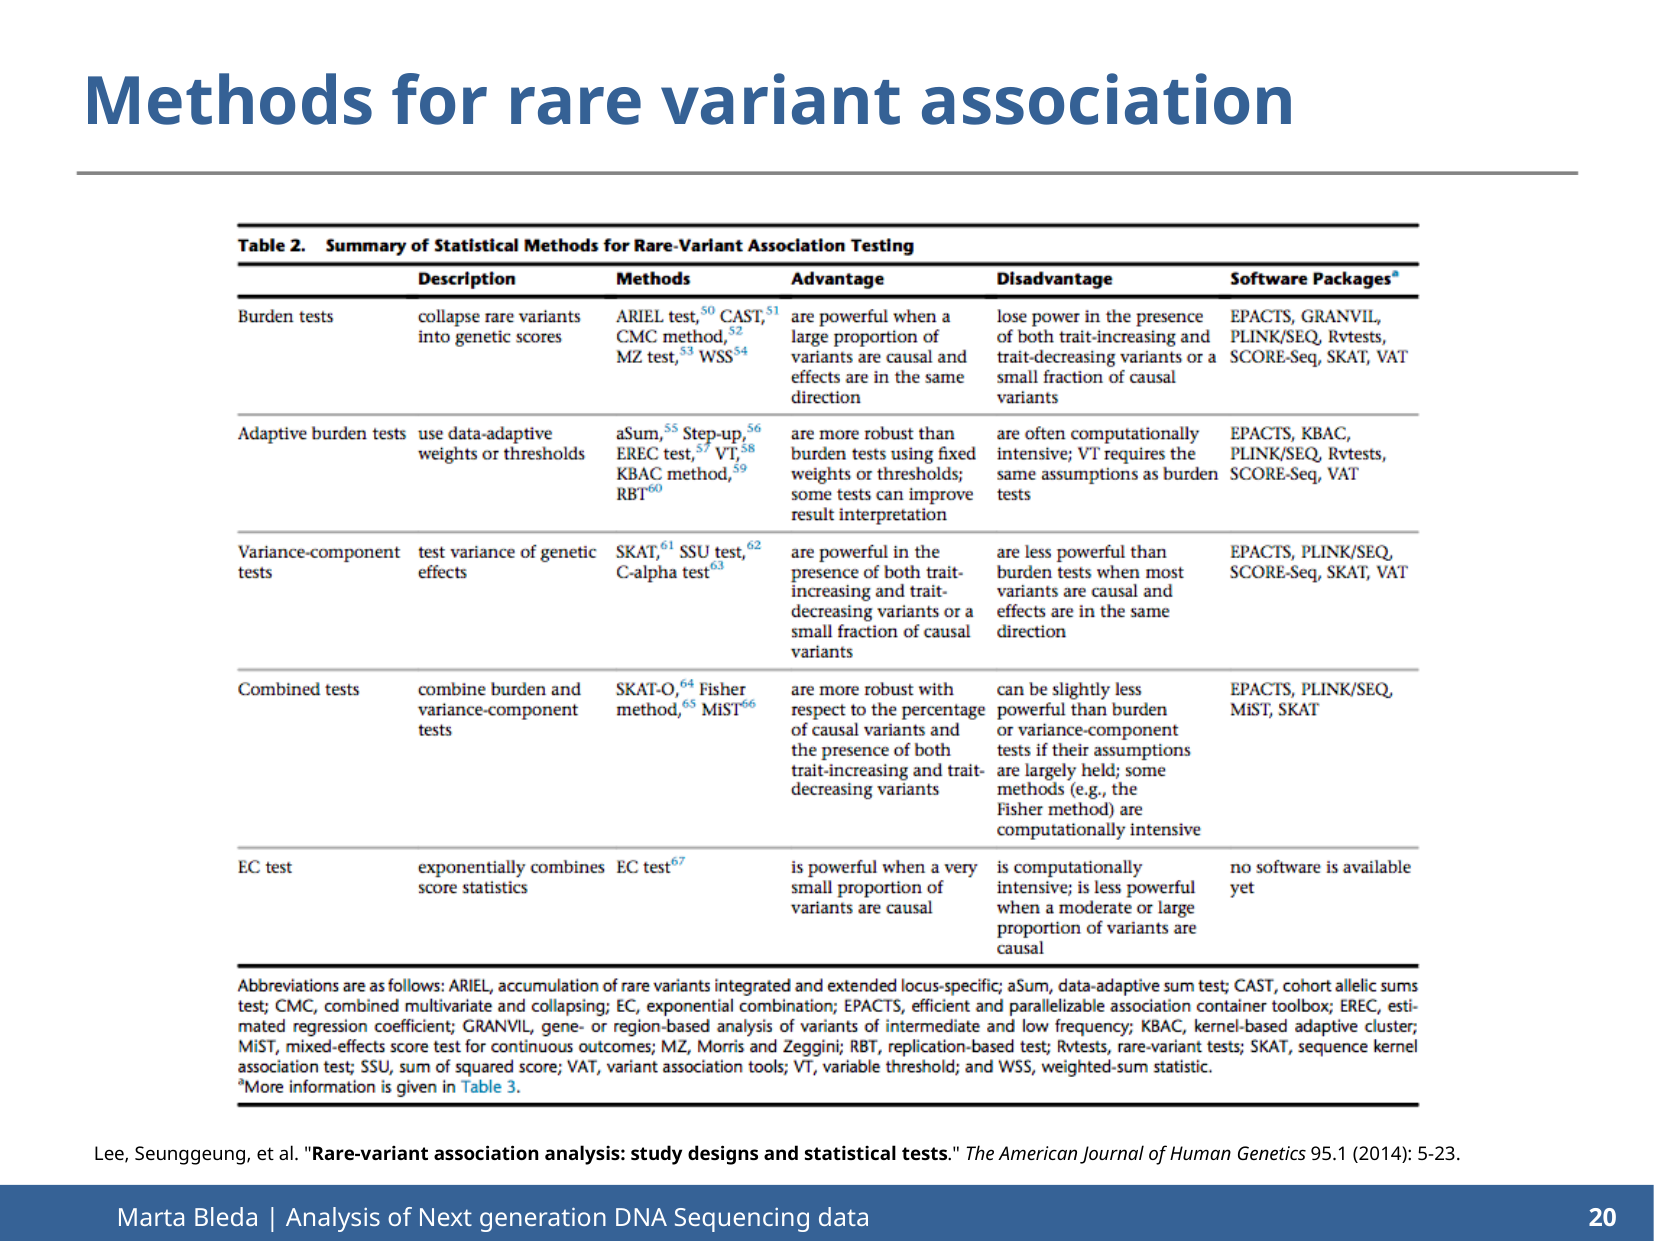

# Methods for rare variant association
Lee, Seunggeung, et al. "Rare-variant association analysis: study designs and statistical tests." The American Journal of Human Genetics 95.1 (2014): 5-23.
Marta Bleda | Analysis of Next generation DNA Sequencing data
20